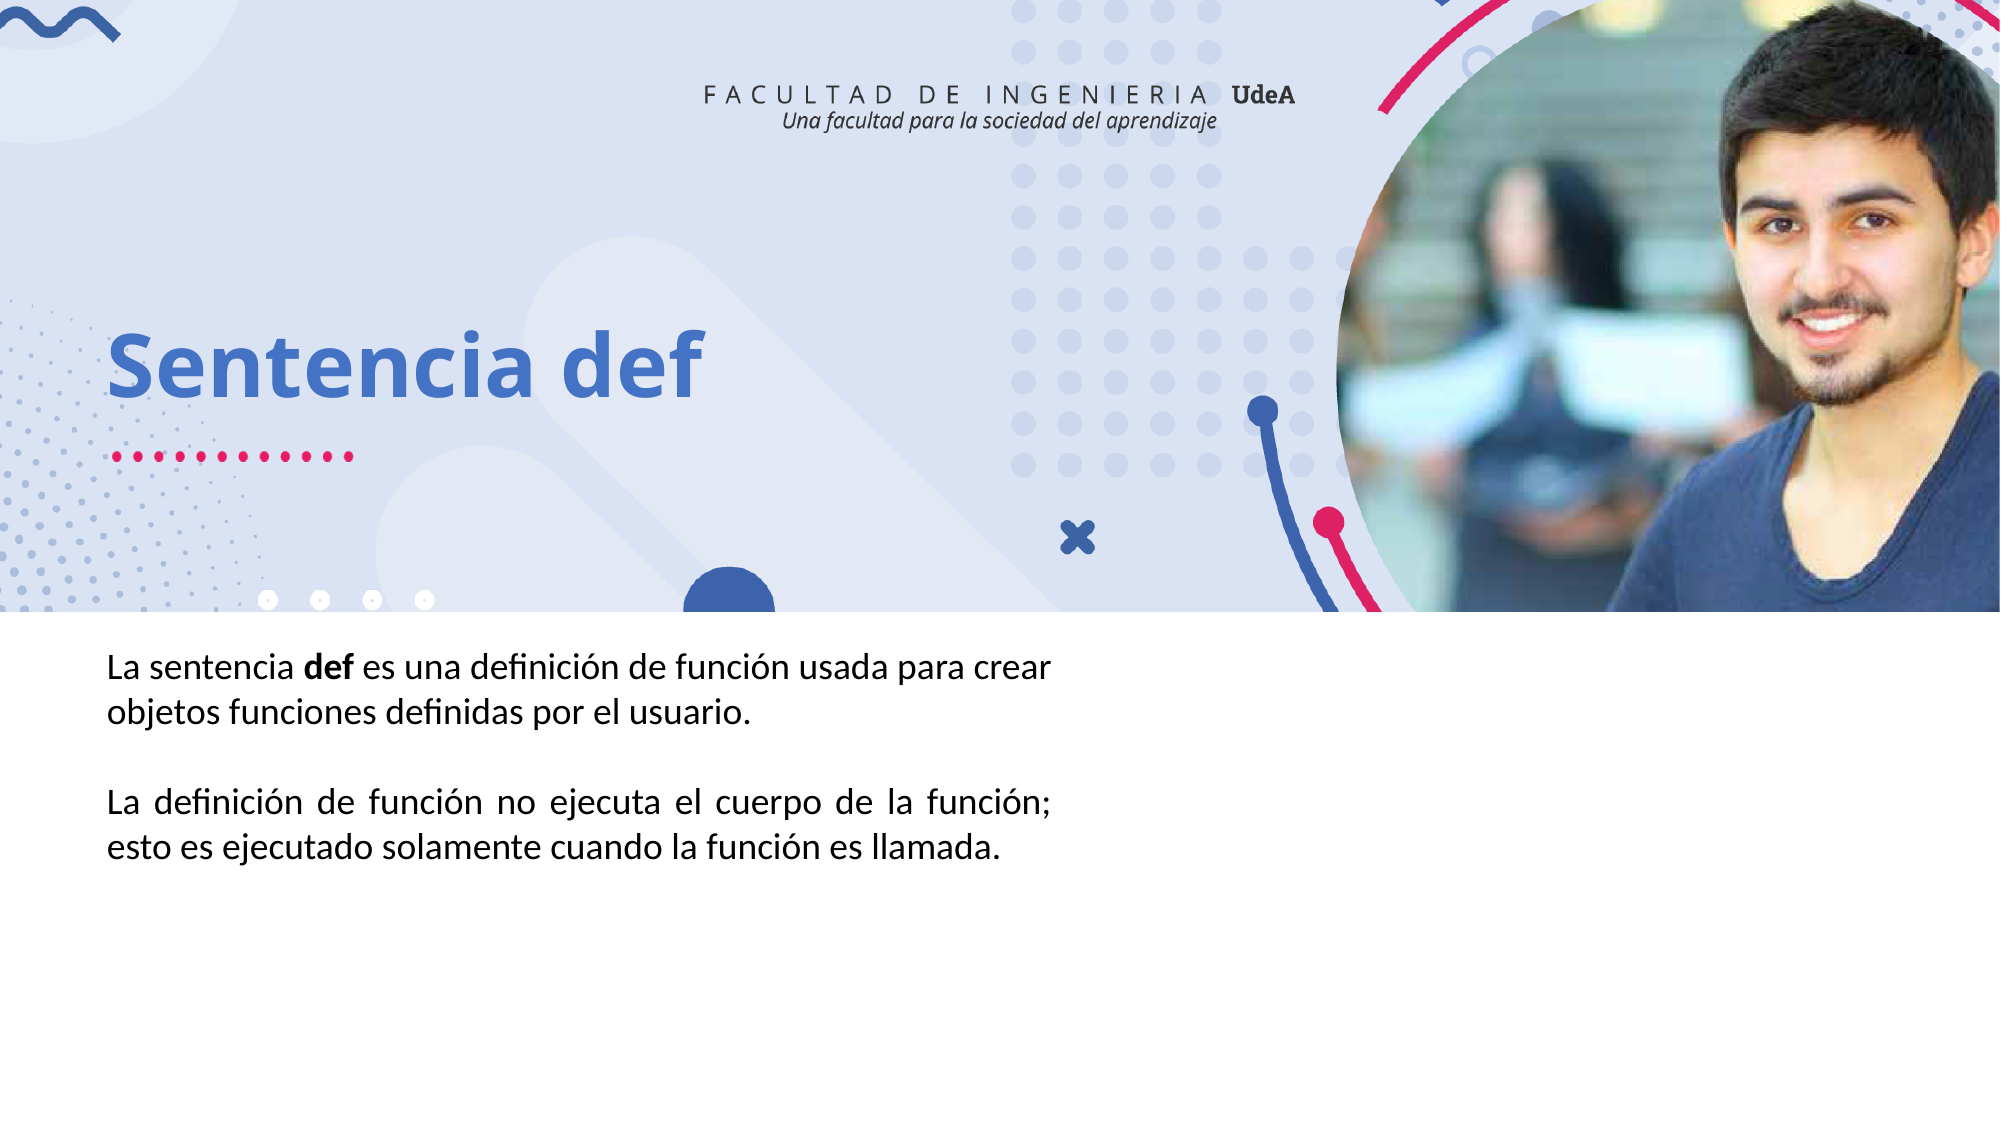

Sentencia def
La sentencia def es una definición de función usada para crear objetos funciones definidas por el usuario.
La definición de función no ejecuta el cuerpo de la función; esto es ejecutado solamente cuando la función es llamada.